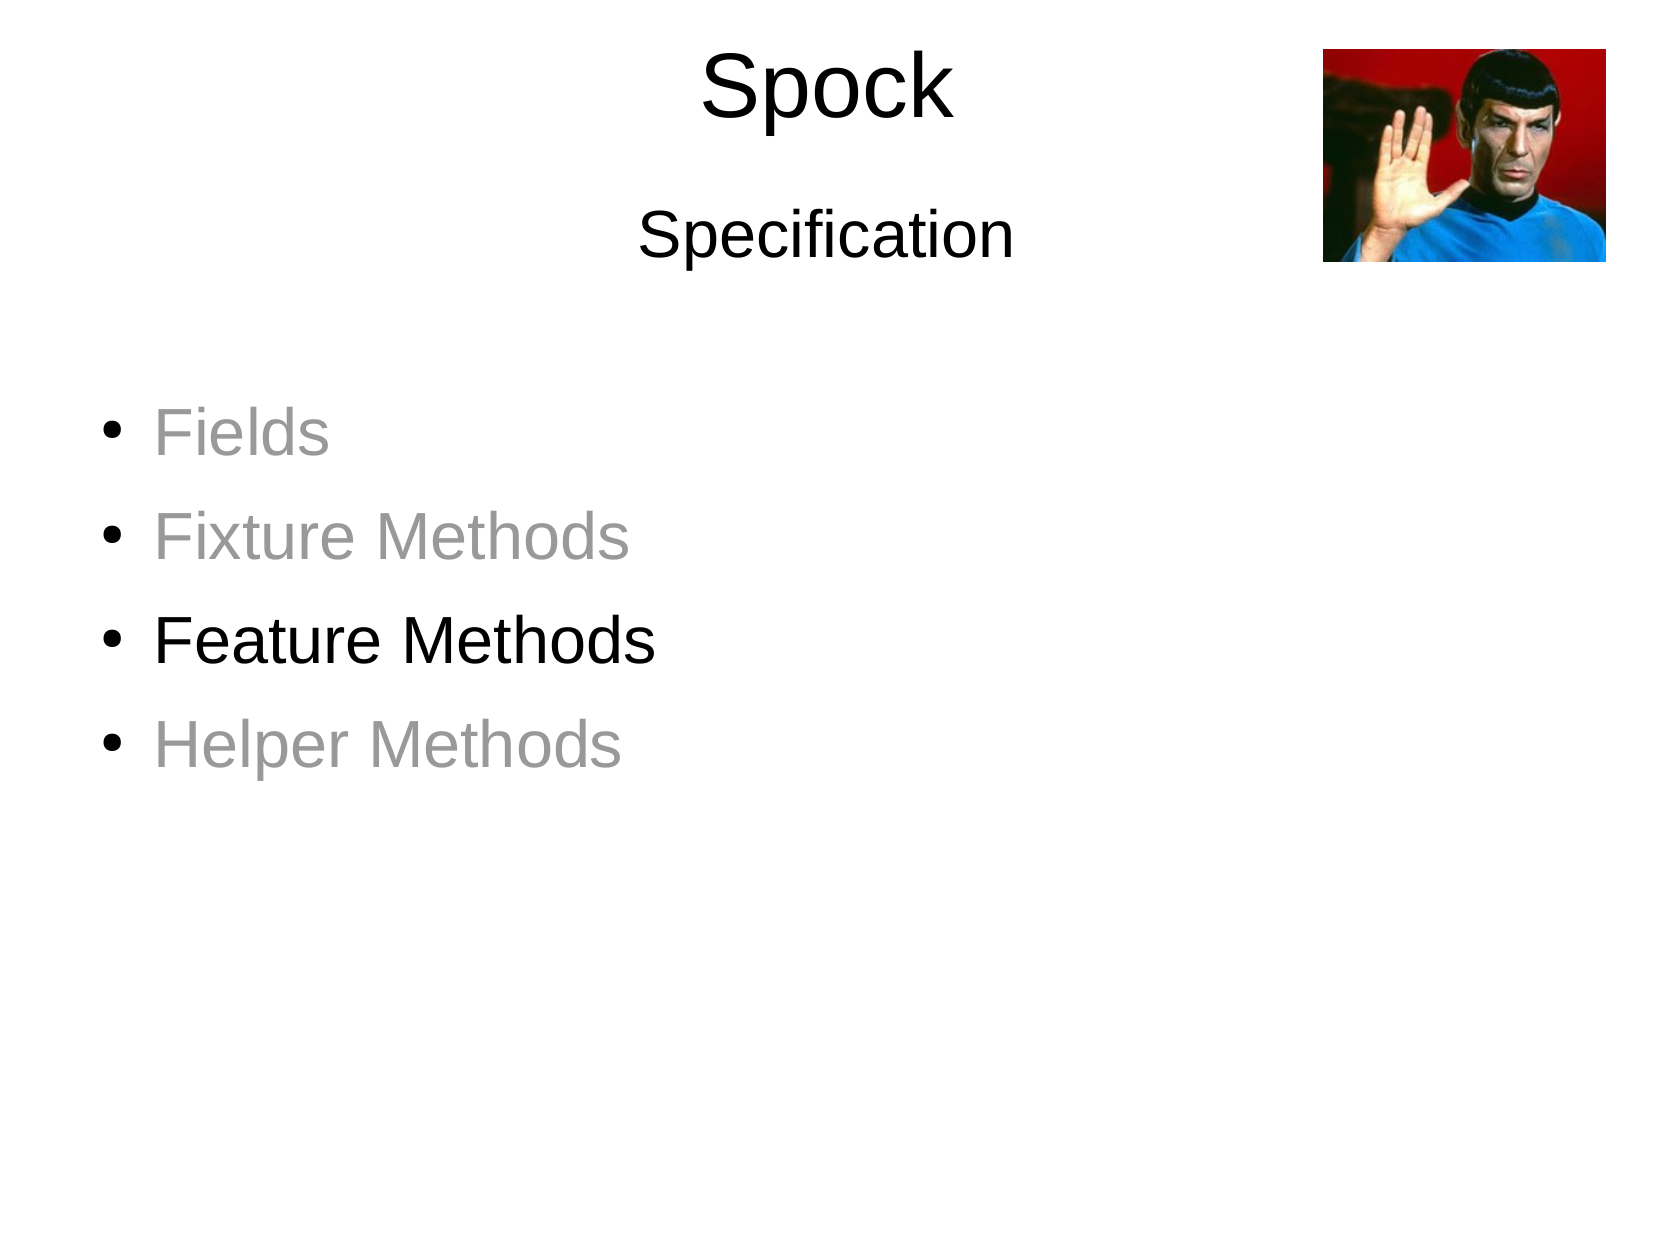

# Spock Specification
Fields
Fixture Methods
Feature Methods
Helper Methods